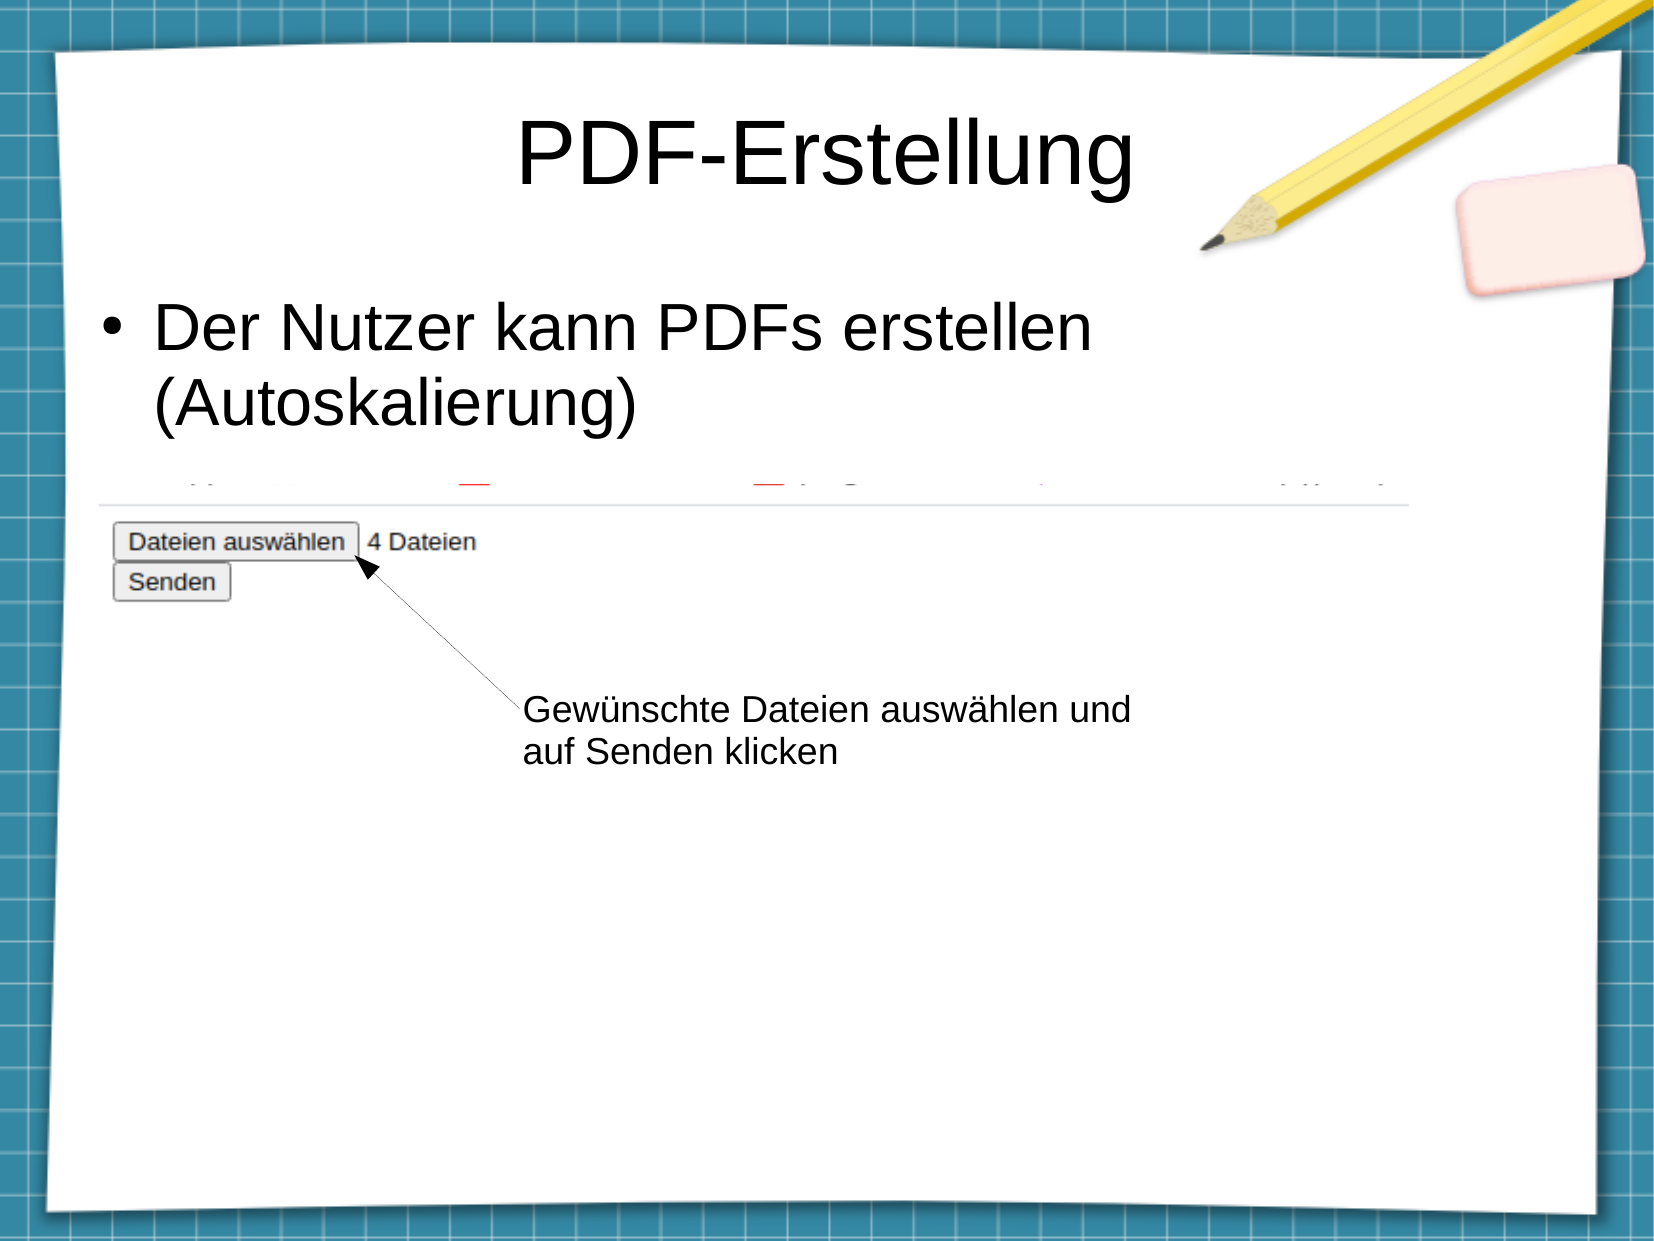

# PDF-Erstellung
Der Nutzer kann PDFs erstellen (Autoskalierung)
Gewünschte Dateien auswählen und auf Senden klicken